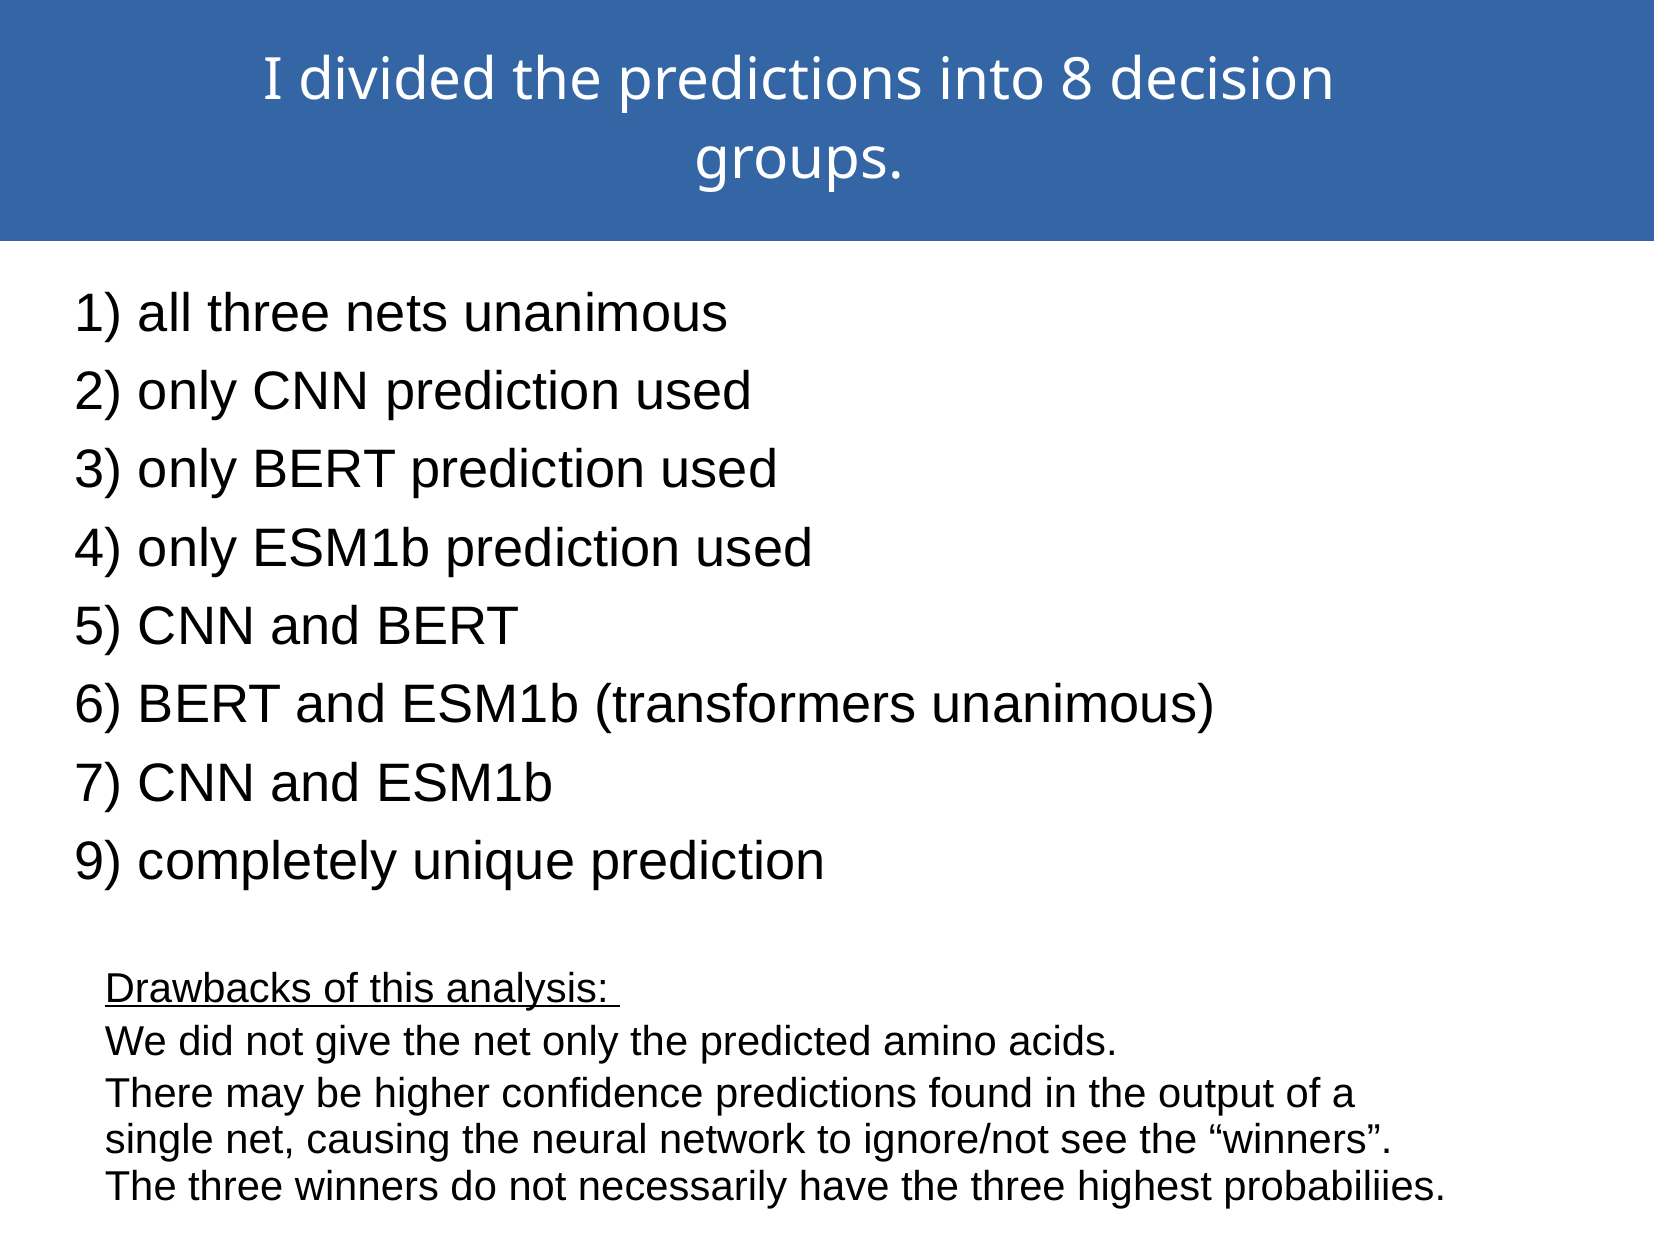

I divided the predictions into 8 decision groups.
1) all three nets unanimous
2) only CNN prediction used
3) only BERT prediction used
4) only ESM1b prediction used
5) CNN and BERT
6) BERT and ESM1b (transformers unanimous)
7) CNN and ESM1b
9) completely unique prediction
Drawbacks of this analysis:
We did not give the net only the predicted amino acids.
There may be higher confidence predictions found in the output of a single net, causing the neural network to ignore/not see the “winners”. The three winners do not necessarily have the three highest probabiliies.